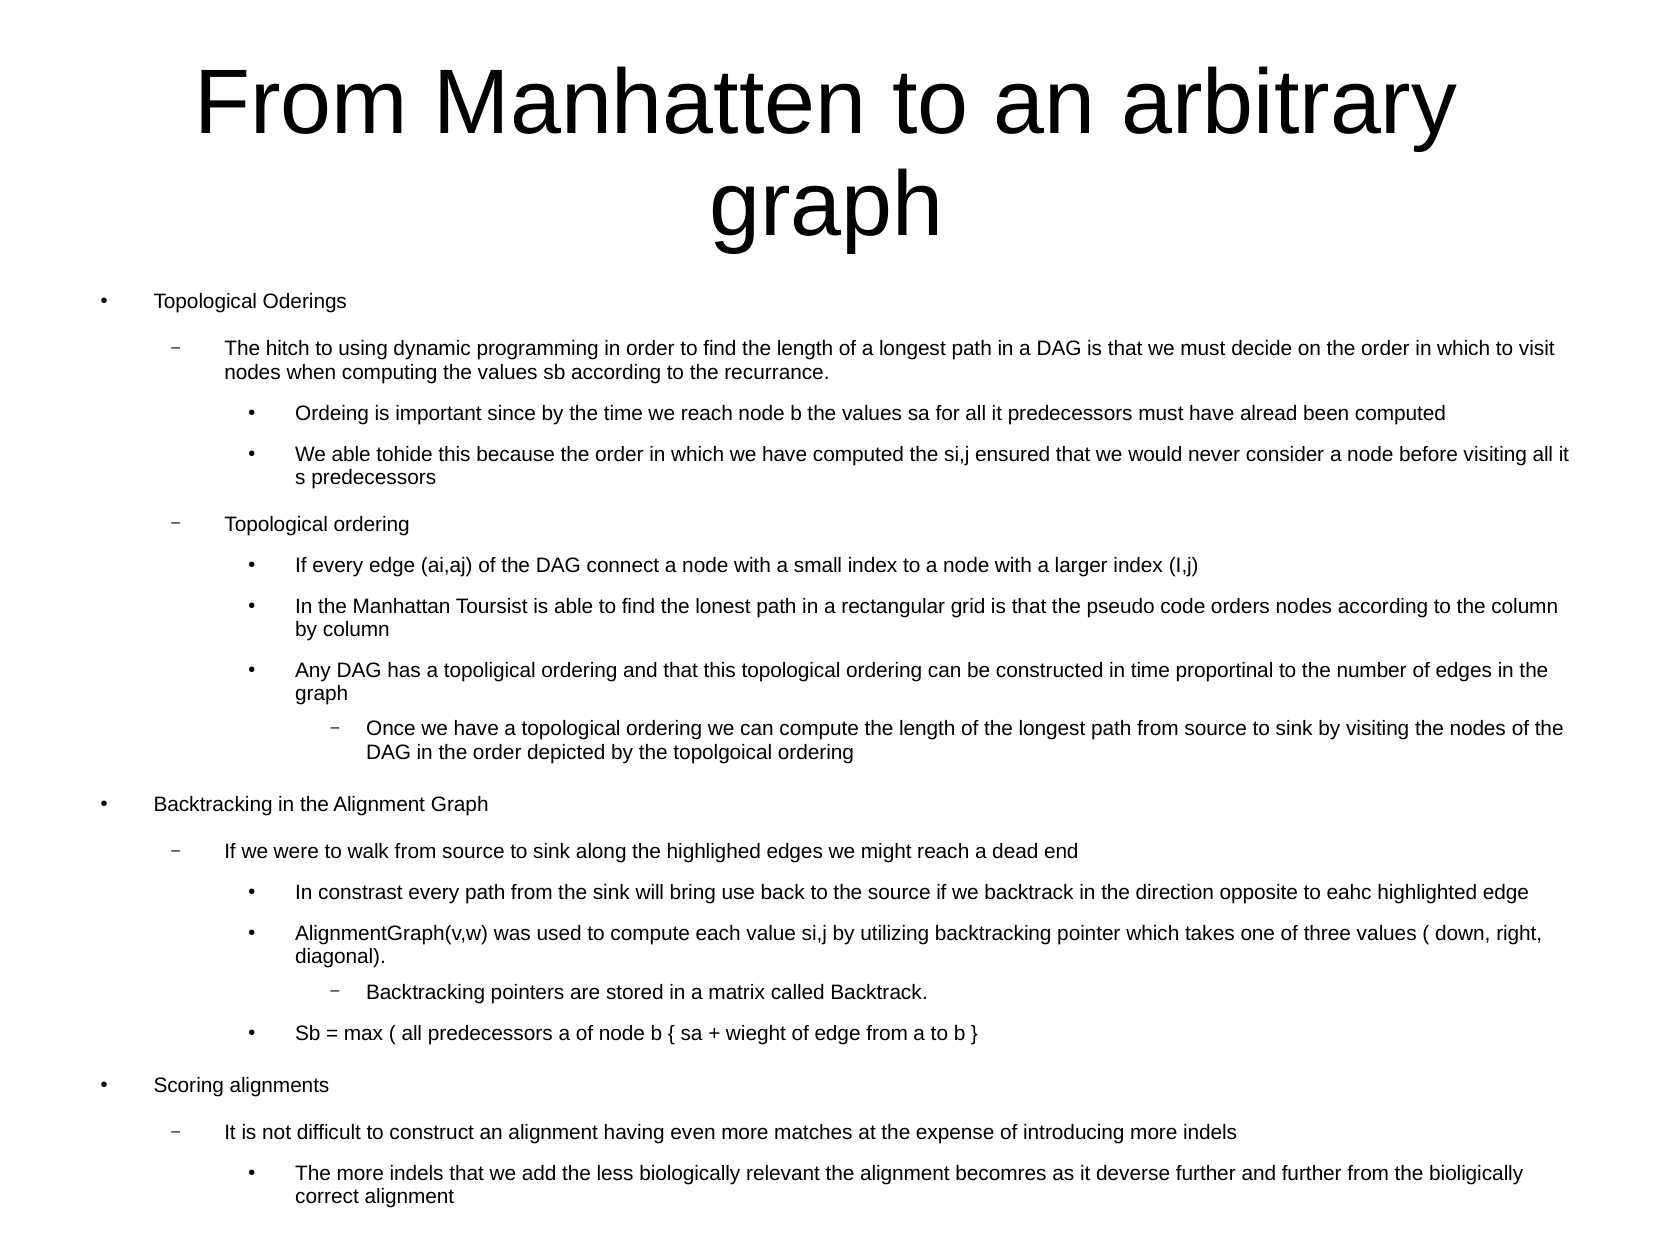

# From Manhatten to an arbitrary graph
Topological Oderings
The hitch to using dynamic programming in order to find the length of a longest path in a DAG is that we must decide on the order in which to visit nodes when computing the values sb according to the recurrance.
Ordeing is important since by the time we reach node b the values sa for all it predecessors must have alread been computed
We able tohide this because the order in which we have computed the si,j ensured that we would never consider a node before visiting all it s predecessors
Topological ordering
If every edge (ai,aj) of the DAG connect a node with a small index to a node with a larger index (I,j)
In the Manhattan Toursist is able to find the lonest path in a rectangular grid is that the pseudo code orders nodes according to the column by column
Any DAG has a topoligical ordering and that this topological ordering can be constructed in time proportinal to the number of edges in the graph
Once we have a topological ordering we can compute the length of the longest path from source to sink by visiting the nodes of the DAG in the order depicted by the topolgoical ordering
Backtracking in the Alignment Graph
If we were to walk from source to sink along the highlighed edges we might reach a dead end
In constrast every path from the sink will bring use back to the source if we backtrack in the direction opposite to eahc highlighted edge
AlignmentGraph(v,w) was used to compute each value si,j by utilizing backtracking pointer which takes one of three values ( down, right, diagonal).
Backtracking pointers are stored in a matrix called Backtrack.
Sb = max ( all predecessors a of node b { sa + wieght of edge from a to b }
Scoring alignments
It is not difficult to construct an alignment having even more matches at the expense of introducing more indels
The more indels that we add the less biologically relevant the alignment becomres as it deverse further and further from the bioligically correct alignment